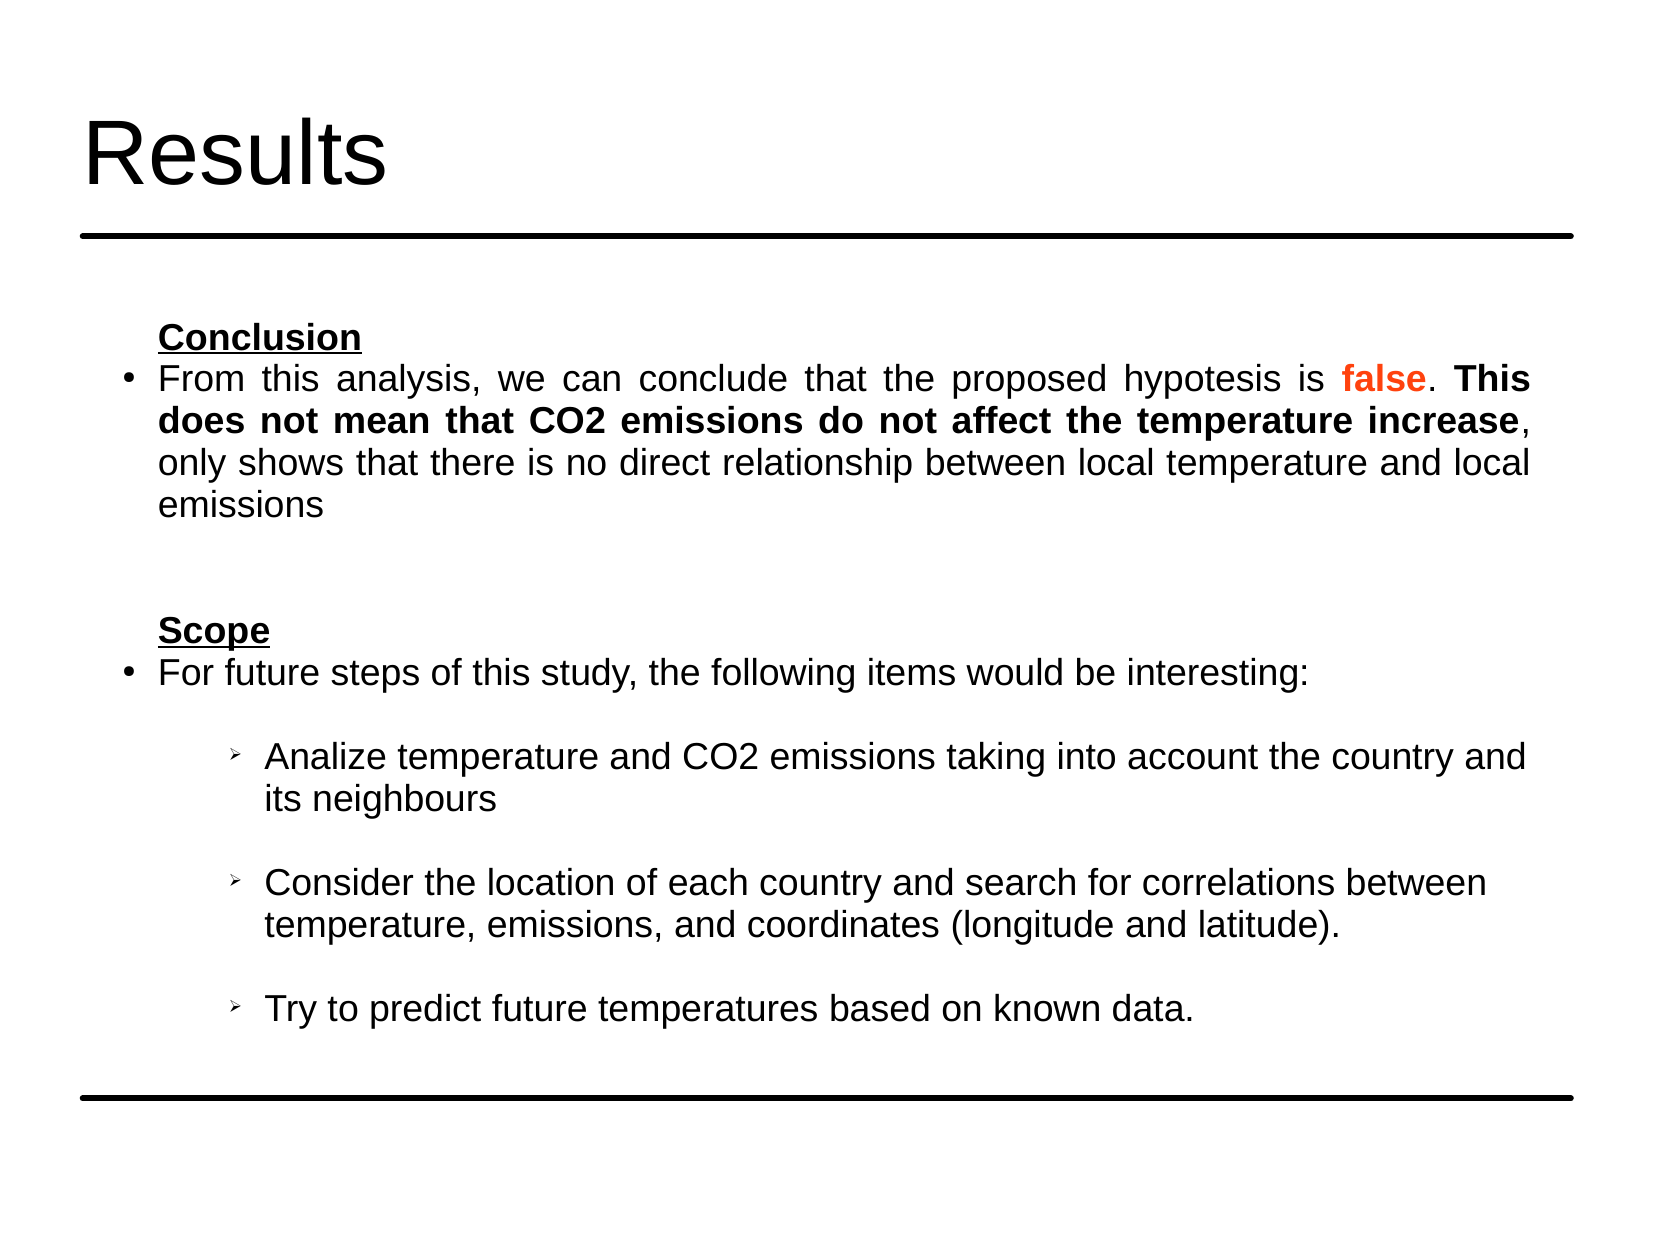

# Results
Conclusion
From this analysis, we can conclude that the proposed hypotesis is false. This does not mean that CO2 emissions do not affect the temperature increase, only shows that there is no direct relationship between local temperature and local emissions
Scope
For future steps of this study, the following items would be interesting:
Analize temperature and CO2 emissions taking into account the country and its neighbours
Consider the location of each country and search for correlations between temperature, emissions, and coordinates (longitude and latitude).
Try to predict future temperatures based on known data.